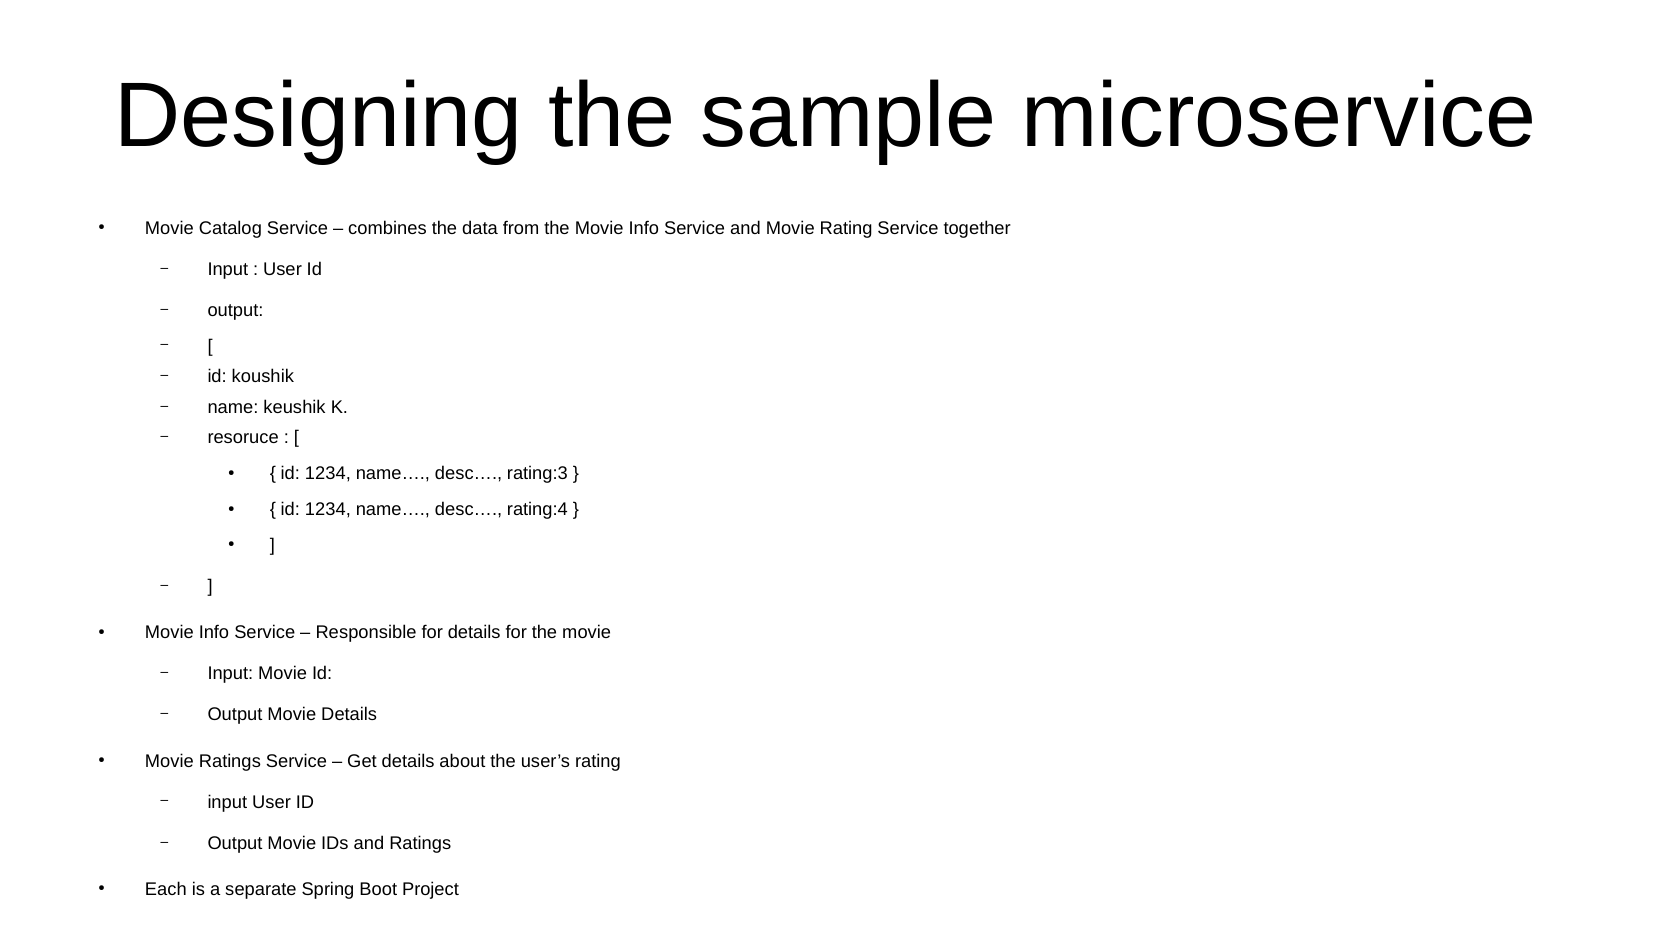

# Designing the sample microservice
Movie Catalog Service – combines the data from the Movie Info Service and Movie Rating Service together
Input : User Id
output:
[
id: koushik
name: keushik K.
resoruce : [
{ id: 1234, name…., desc…., rating:3 }
{ id: 1234, name…., desc…., rating:4 }
]
]
Movie Info Service – Responsible for details for the movie
Input: Movie Id:
Output Movie Details
Movie Ratings Service – Get details about the user’s rating
input User ID
Output Movie IDs and Ratings
Each is a separate Spring Boot Project